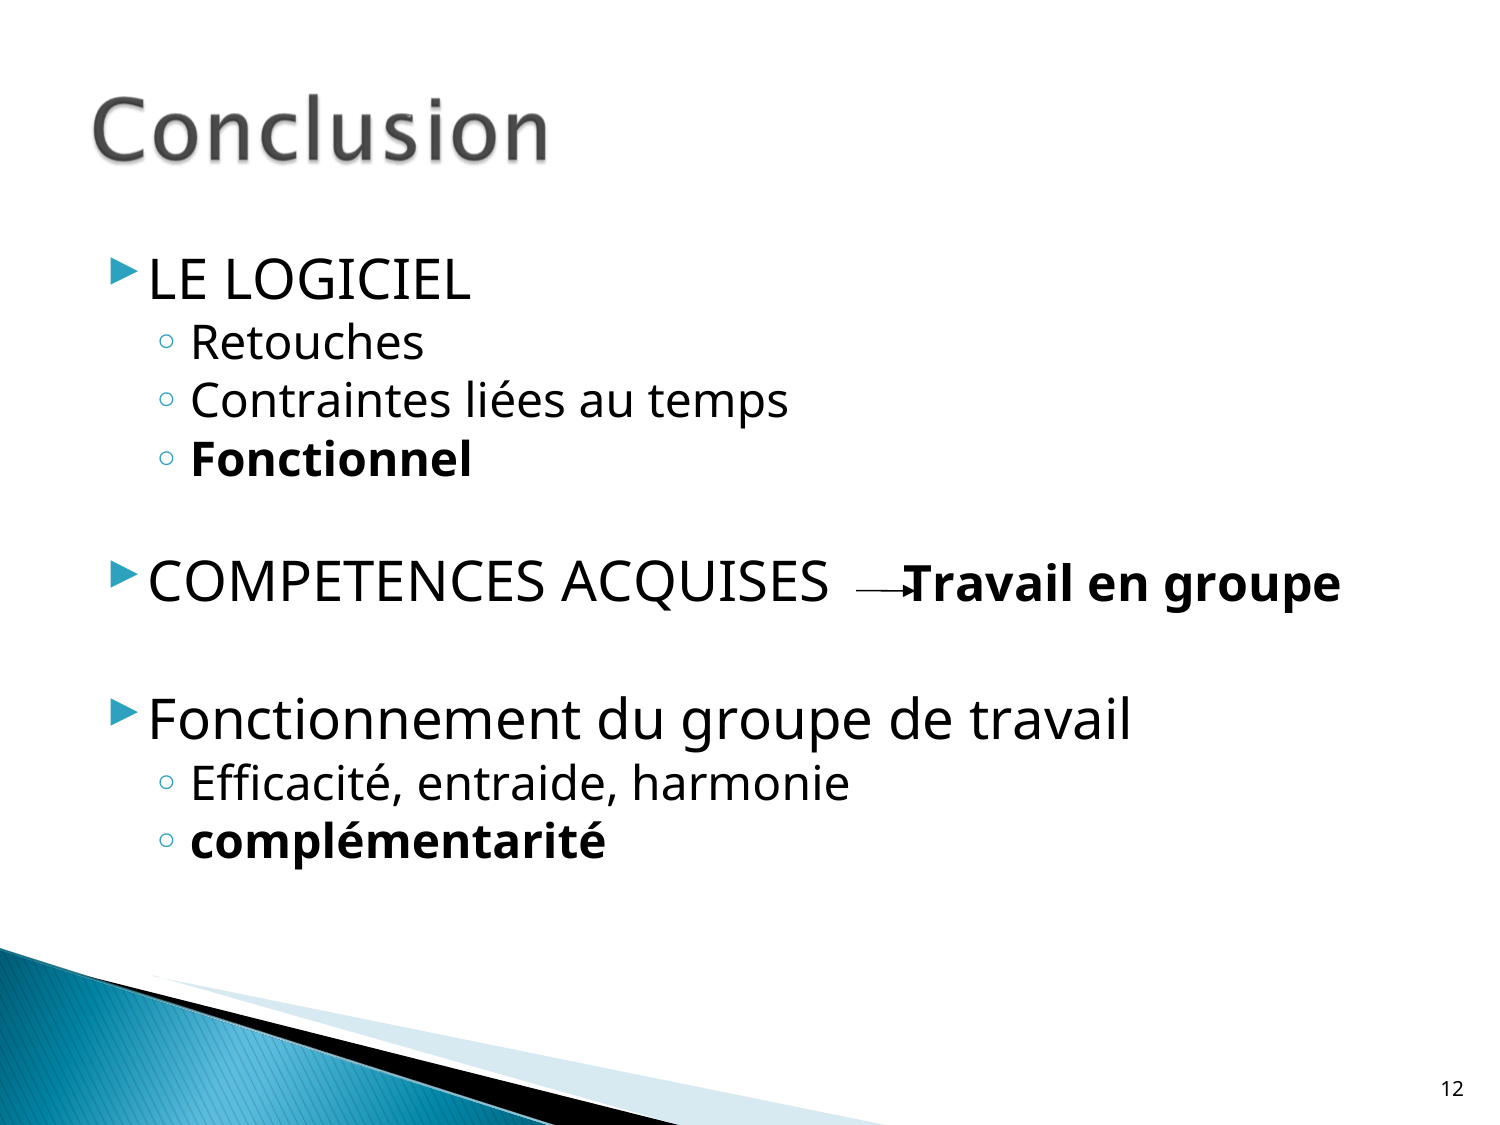

LE LOGICIEL
Retouches
Contraintes liées au temps
Fonctionnel
COMPETENCES ACQUISES Travail en groupe
Fonctionnement du groupe de travail
Efficacité, entraide, harmonie
complémentarité